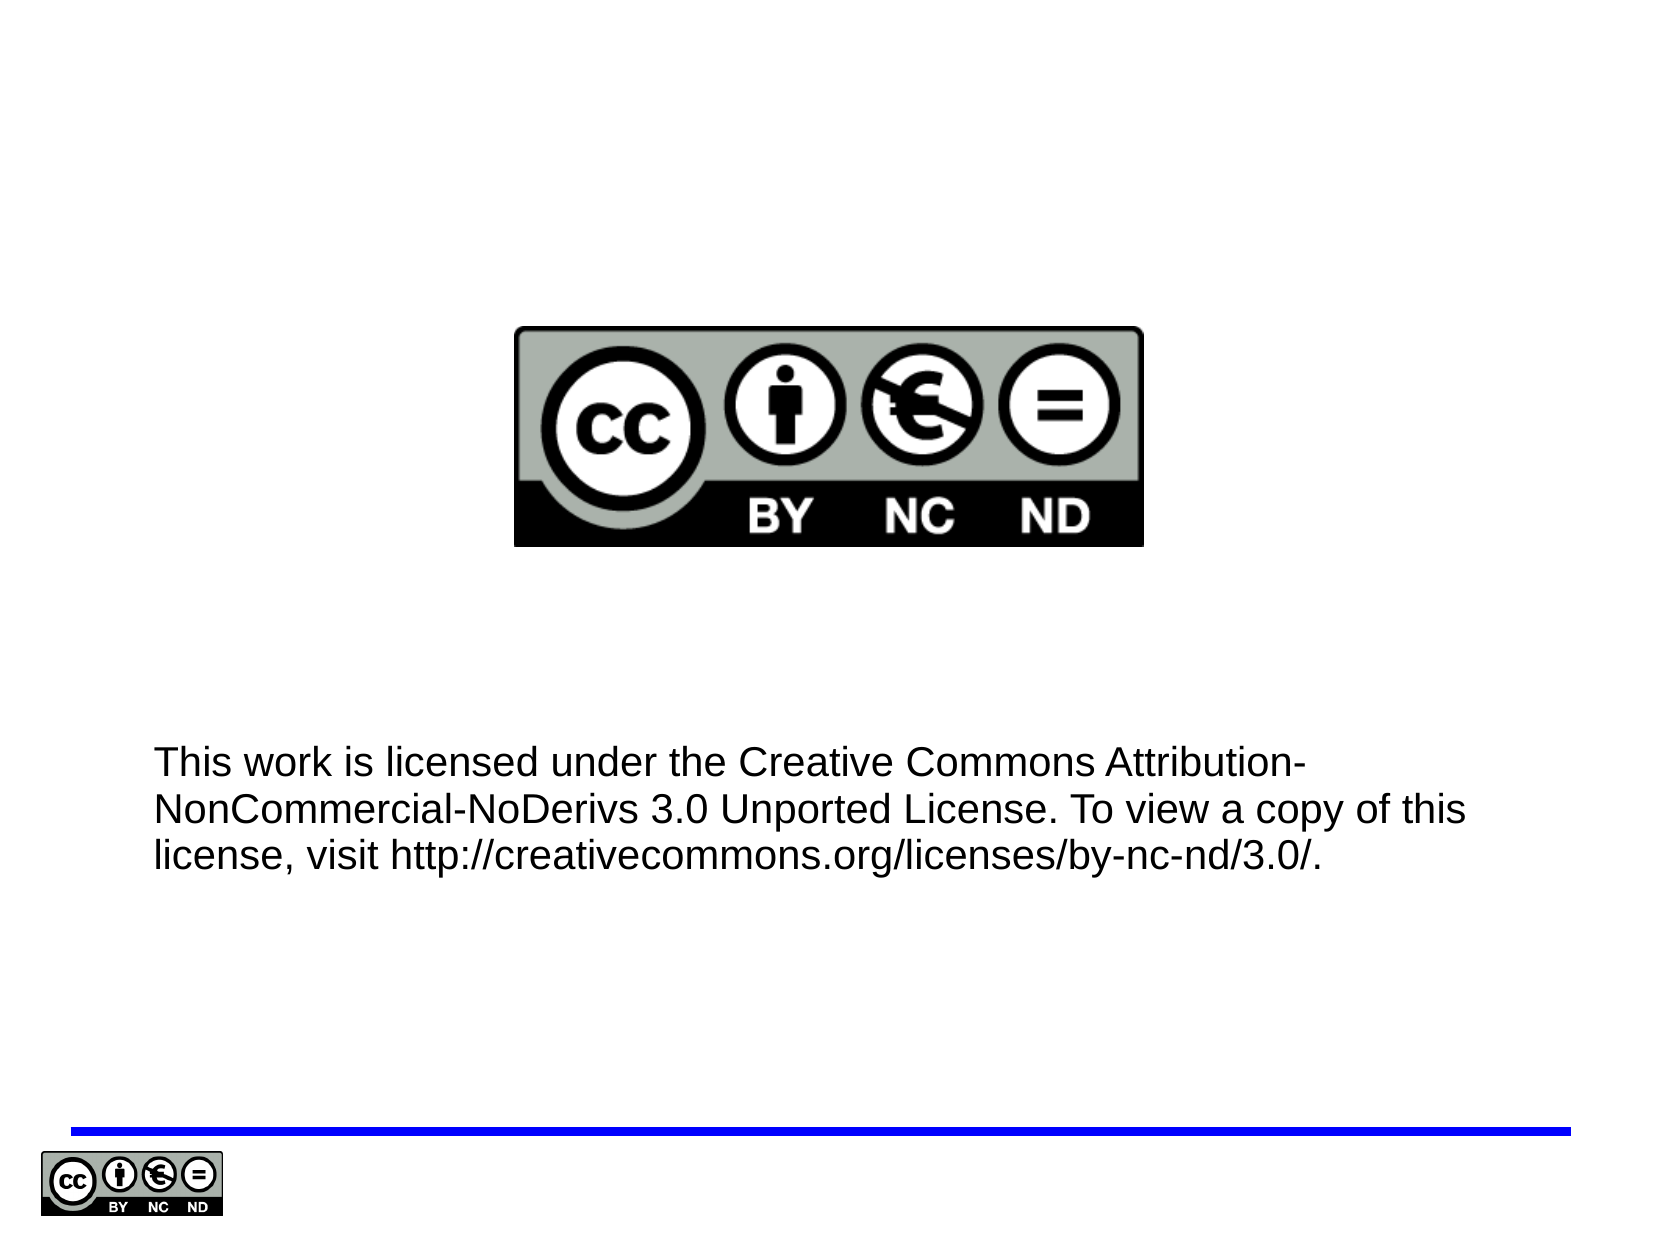

# This work is licensed under the Creative Commons Attribution-NonCommercial-NoDerivs 3.0 Unported License. To view a copy of this license, visit http://creativecommons.org/licenses/by-nc-nd/3.0/.